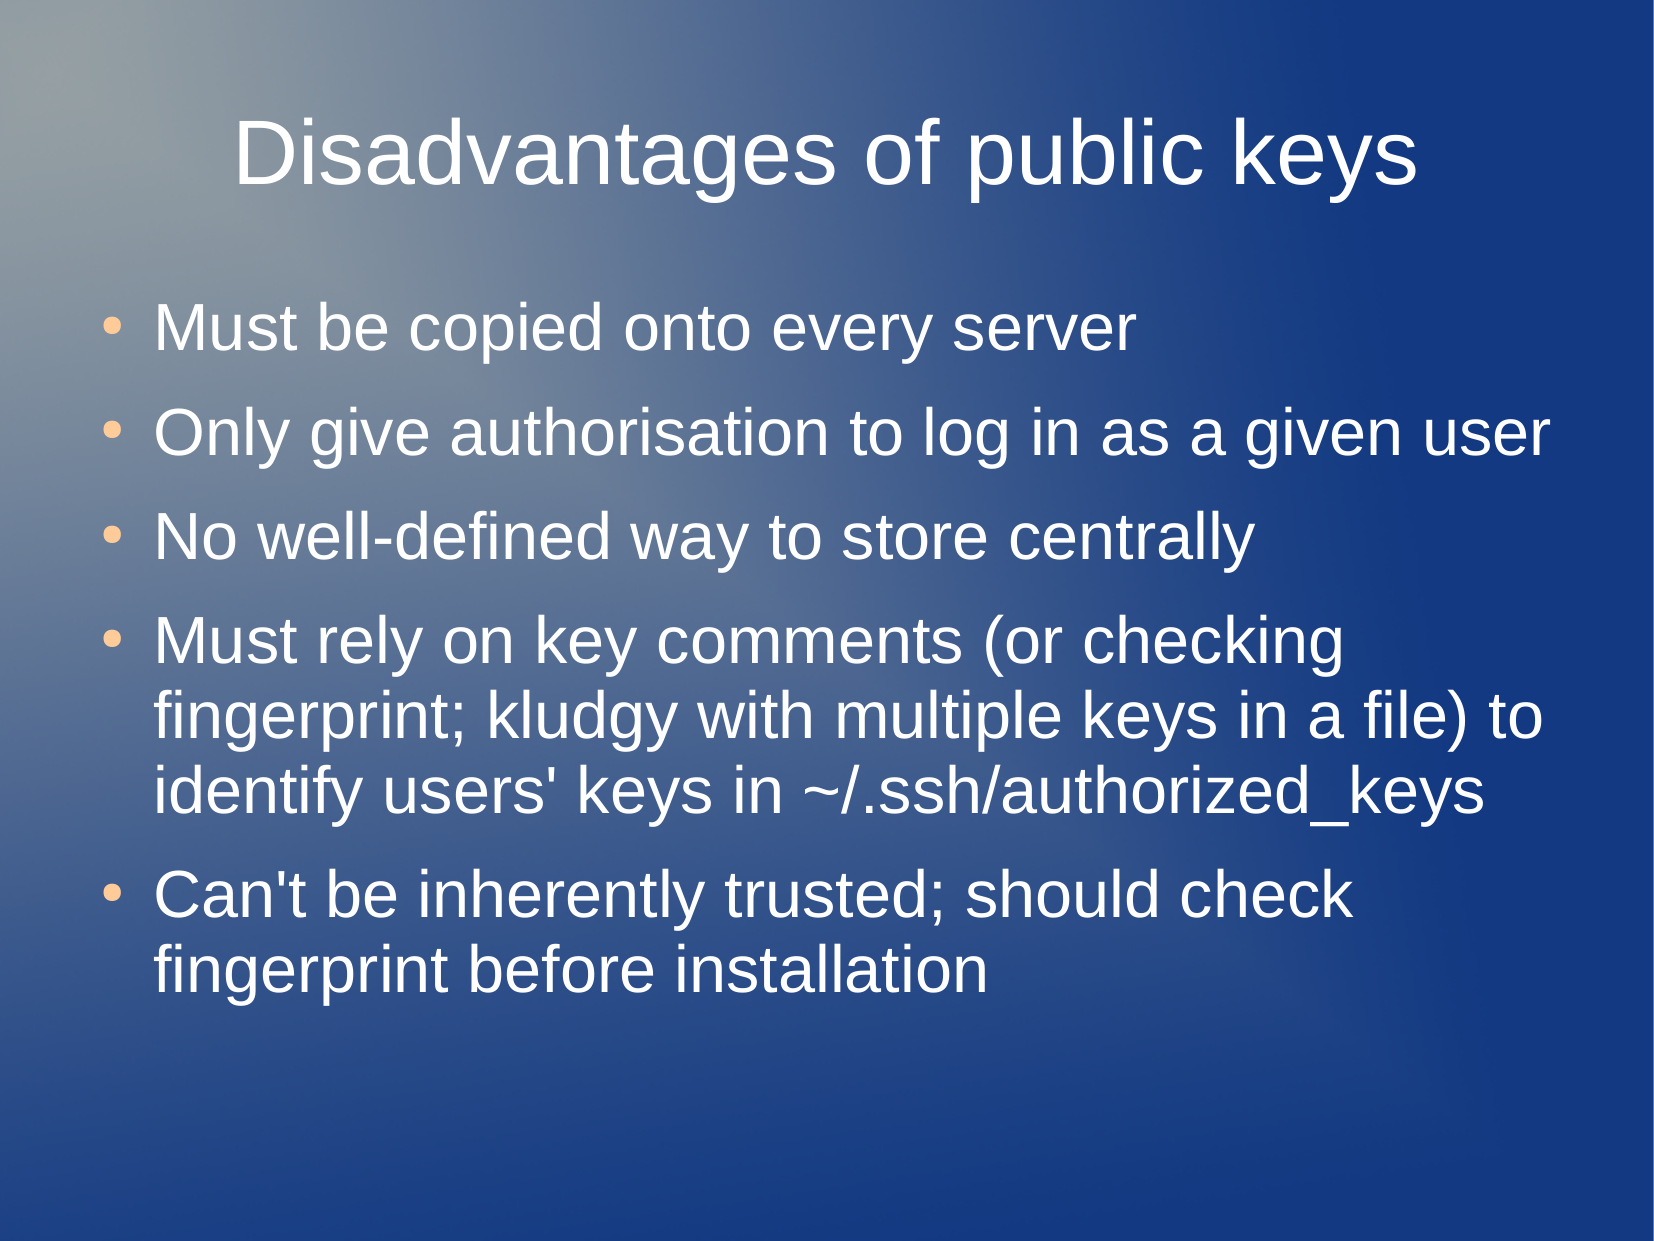

# Disadvantages of public keys
Must be copied onto every server
Only give authorisation to log in as a given user
No well-defined way to store centrally
Must rely on key comments (or checking fingerprint; kludgy with multiple keys in a file) to identify users' keys in ~/.ssh/authorized_keys
Can't be inherently trusted; should check fingerprint before installation